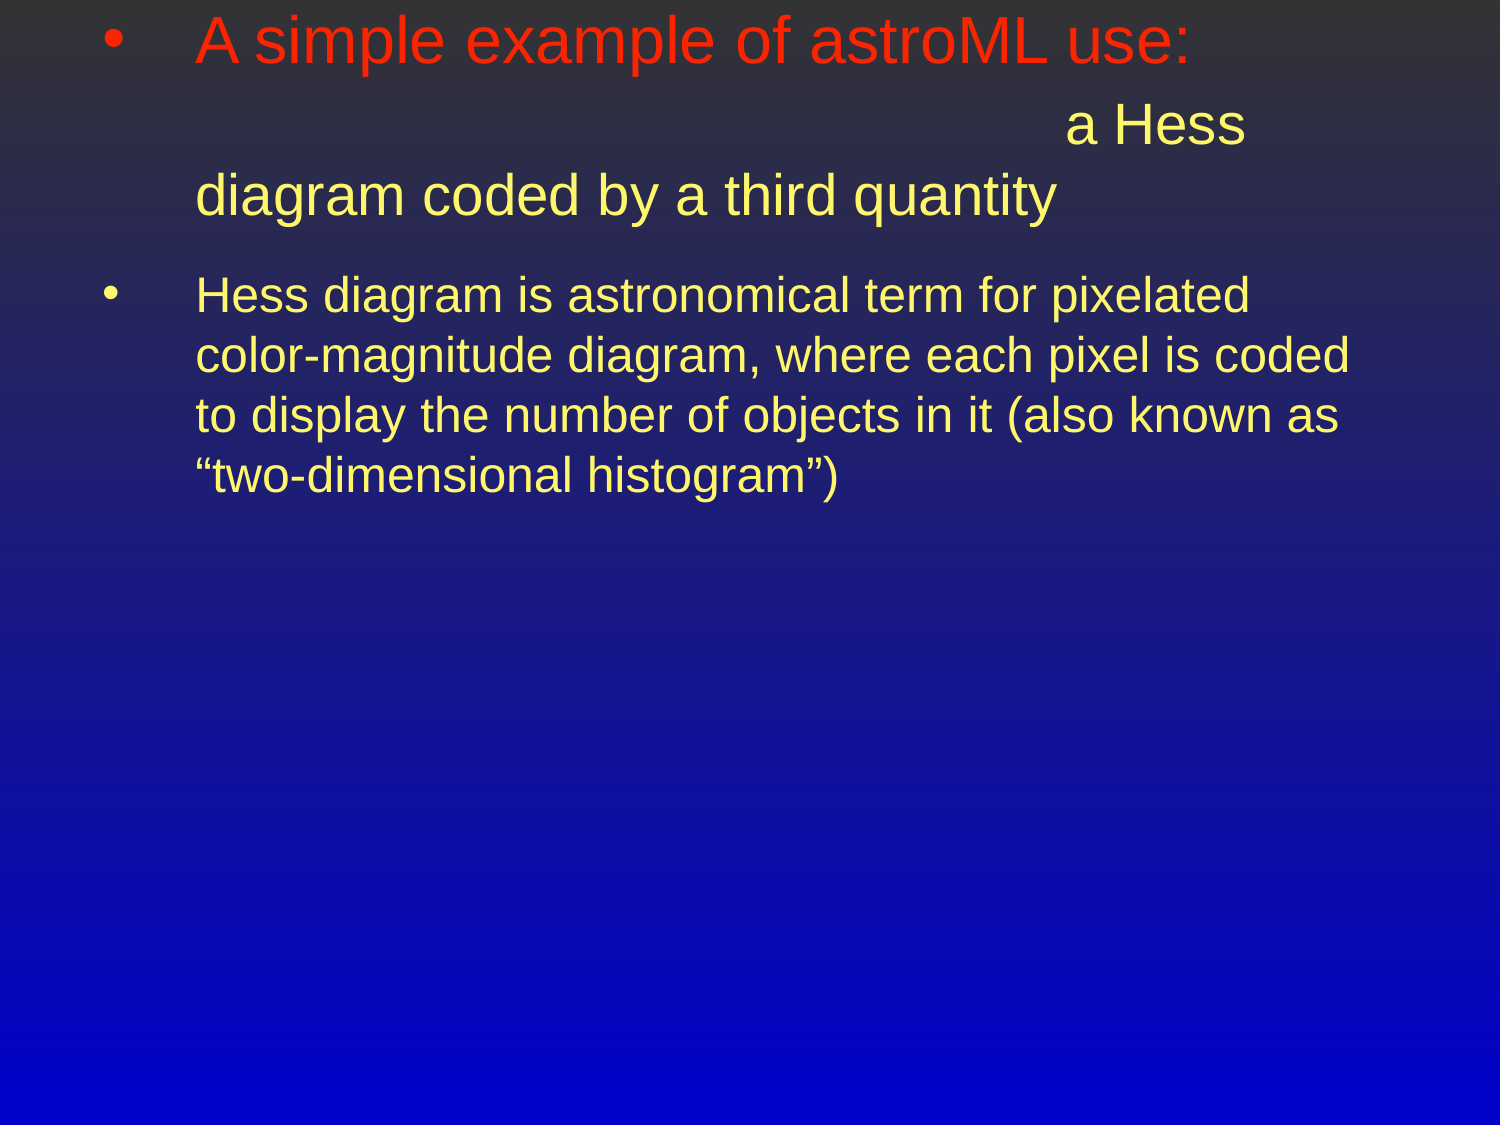

# A simple example of astroML use: a Hess diagram coded by a third quantity
Hess diagram is astronomical term for pixelated color-magnitude diagram, where each pixel is coded to display the number of objects in it (also known as “two-dimensional histogram”)